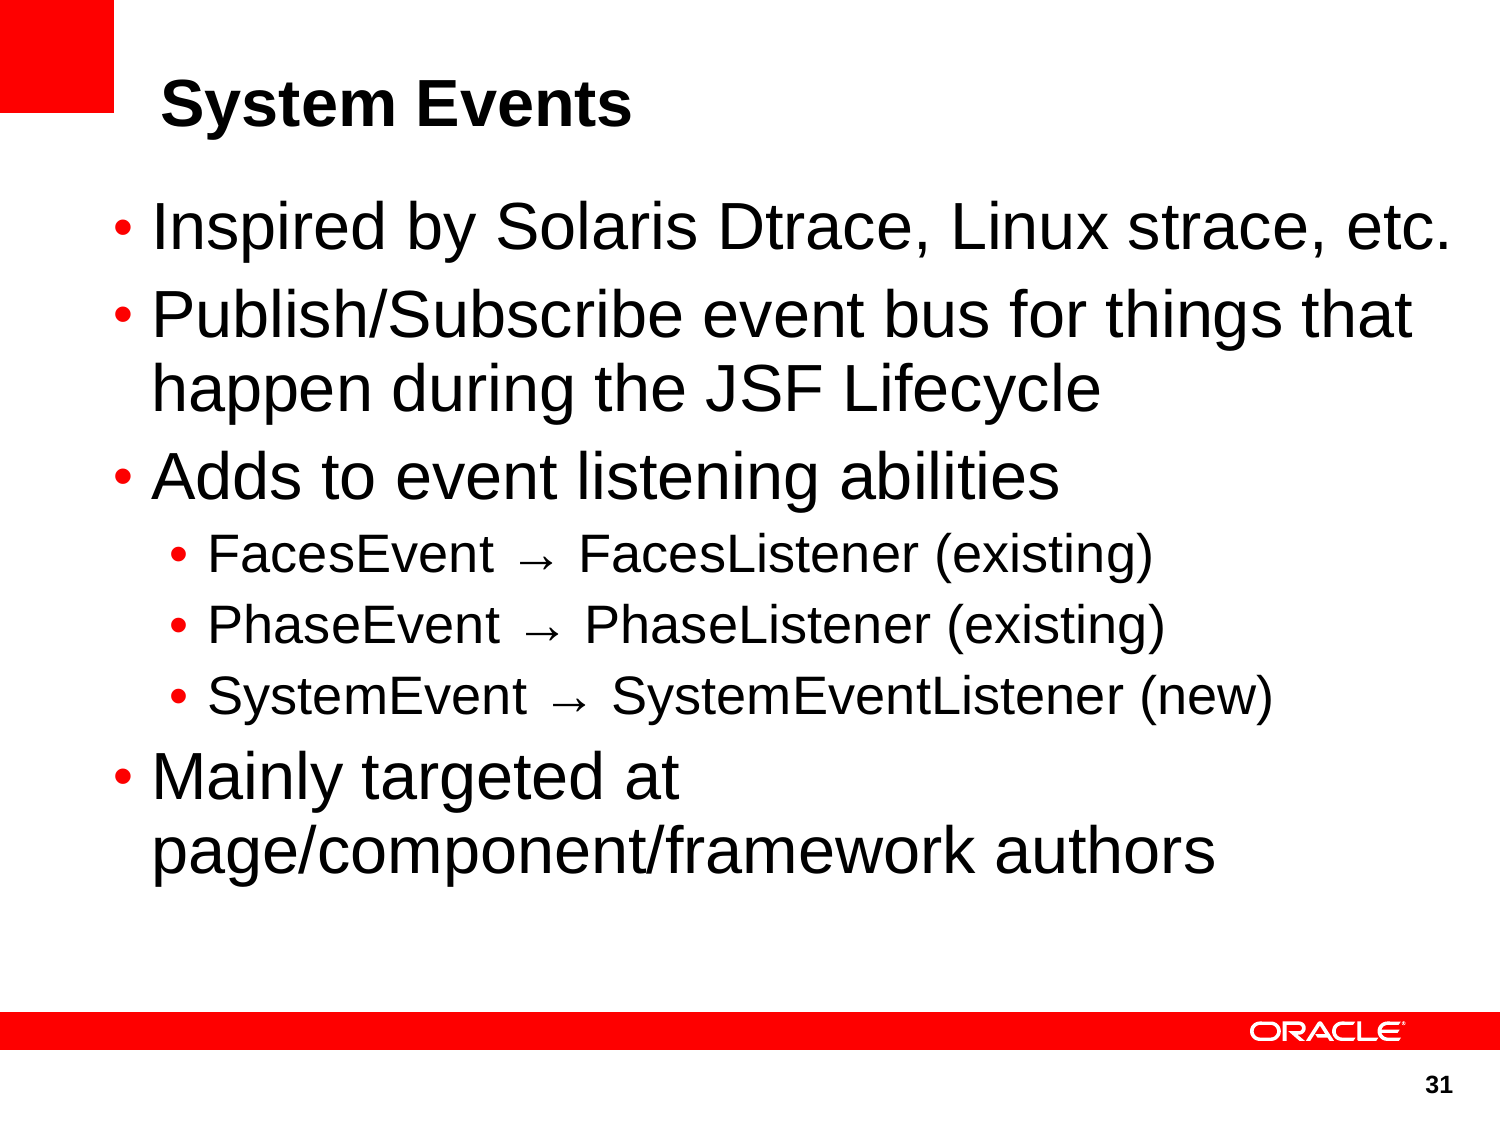

# System Events
Inspired by Solaris Dtrace, Linux strace, etc.
Publish/Subscribe event bus for things that happen during the JSF Lifecycle
Adds to event listening abilities
FacesEvent → FacesListener (existing)
PhaseEvent → PhaseListener (existing)
SystemEvent → SystemEventListener (new)
Mainly targeted at page/component/framework authors